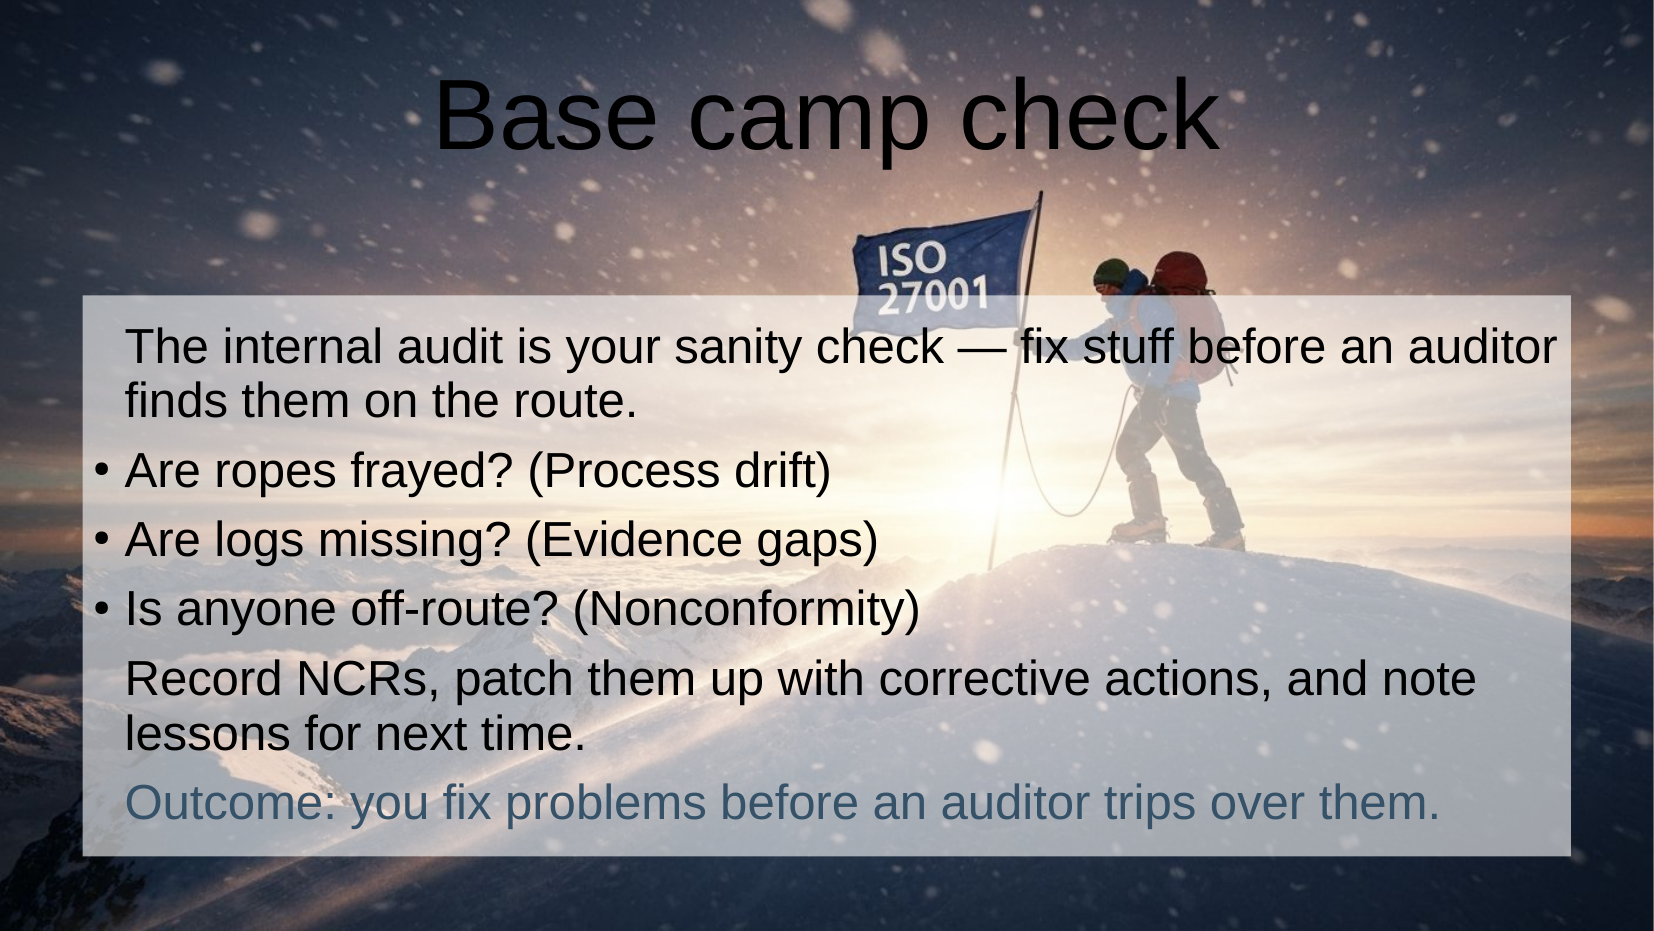

# Base camp check
The internal audit is your sanity check — fix stuff before an auditor finds them on the route.
Are ropes frayed? (Process drift)
Are logs missing? (Evidence gaps)
Is anyone off-route? (Nonconformity)
Record NCRs, patch them up with corrective actions, and note lessons for next time.
Outcome: you fix problems before an auditor trips over them.